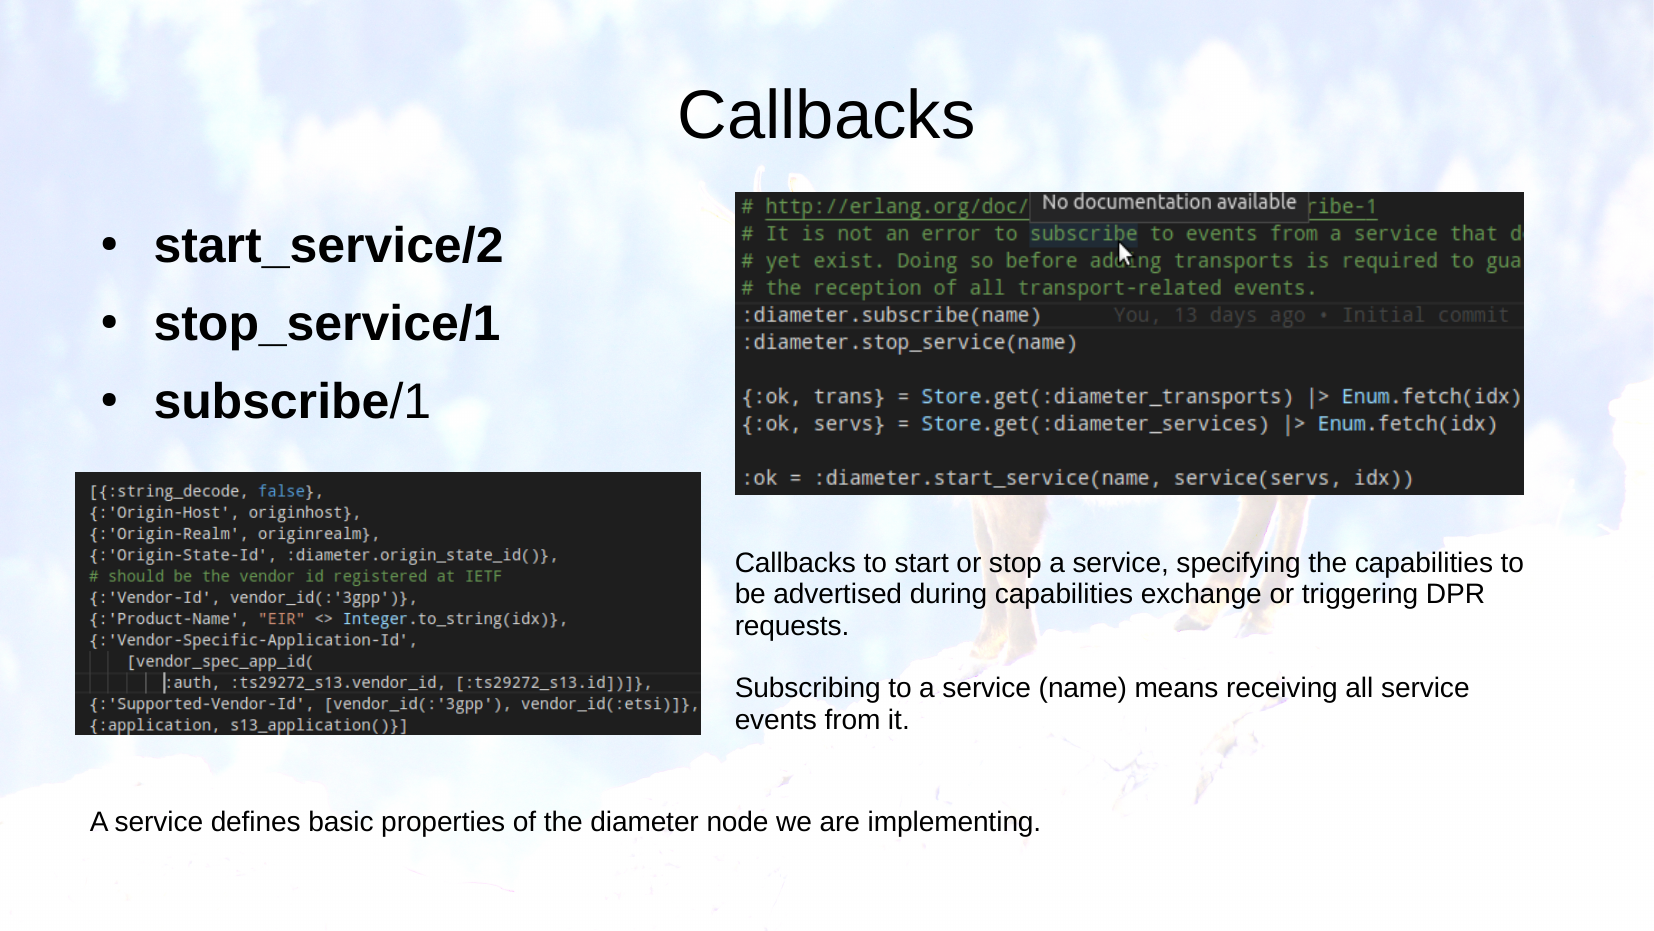

# Callbacks
start_service/2
stop_service/1
subscribe/1
Callbacks to start or stop a service, specifying the capabilities to be advertised during capabilities exchange or triggering DPR requests.
Subscribing to a service (name) means receiving all service events from it.
A service defines basic properties of the diameter node we are implementing.